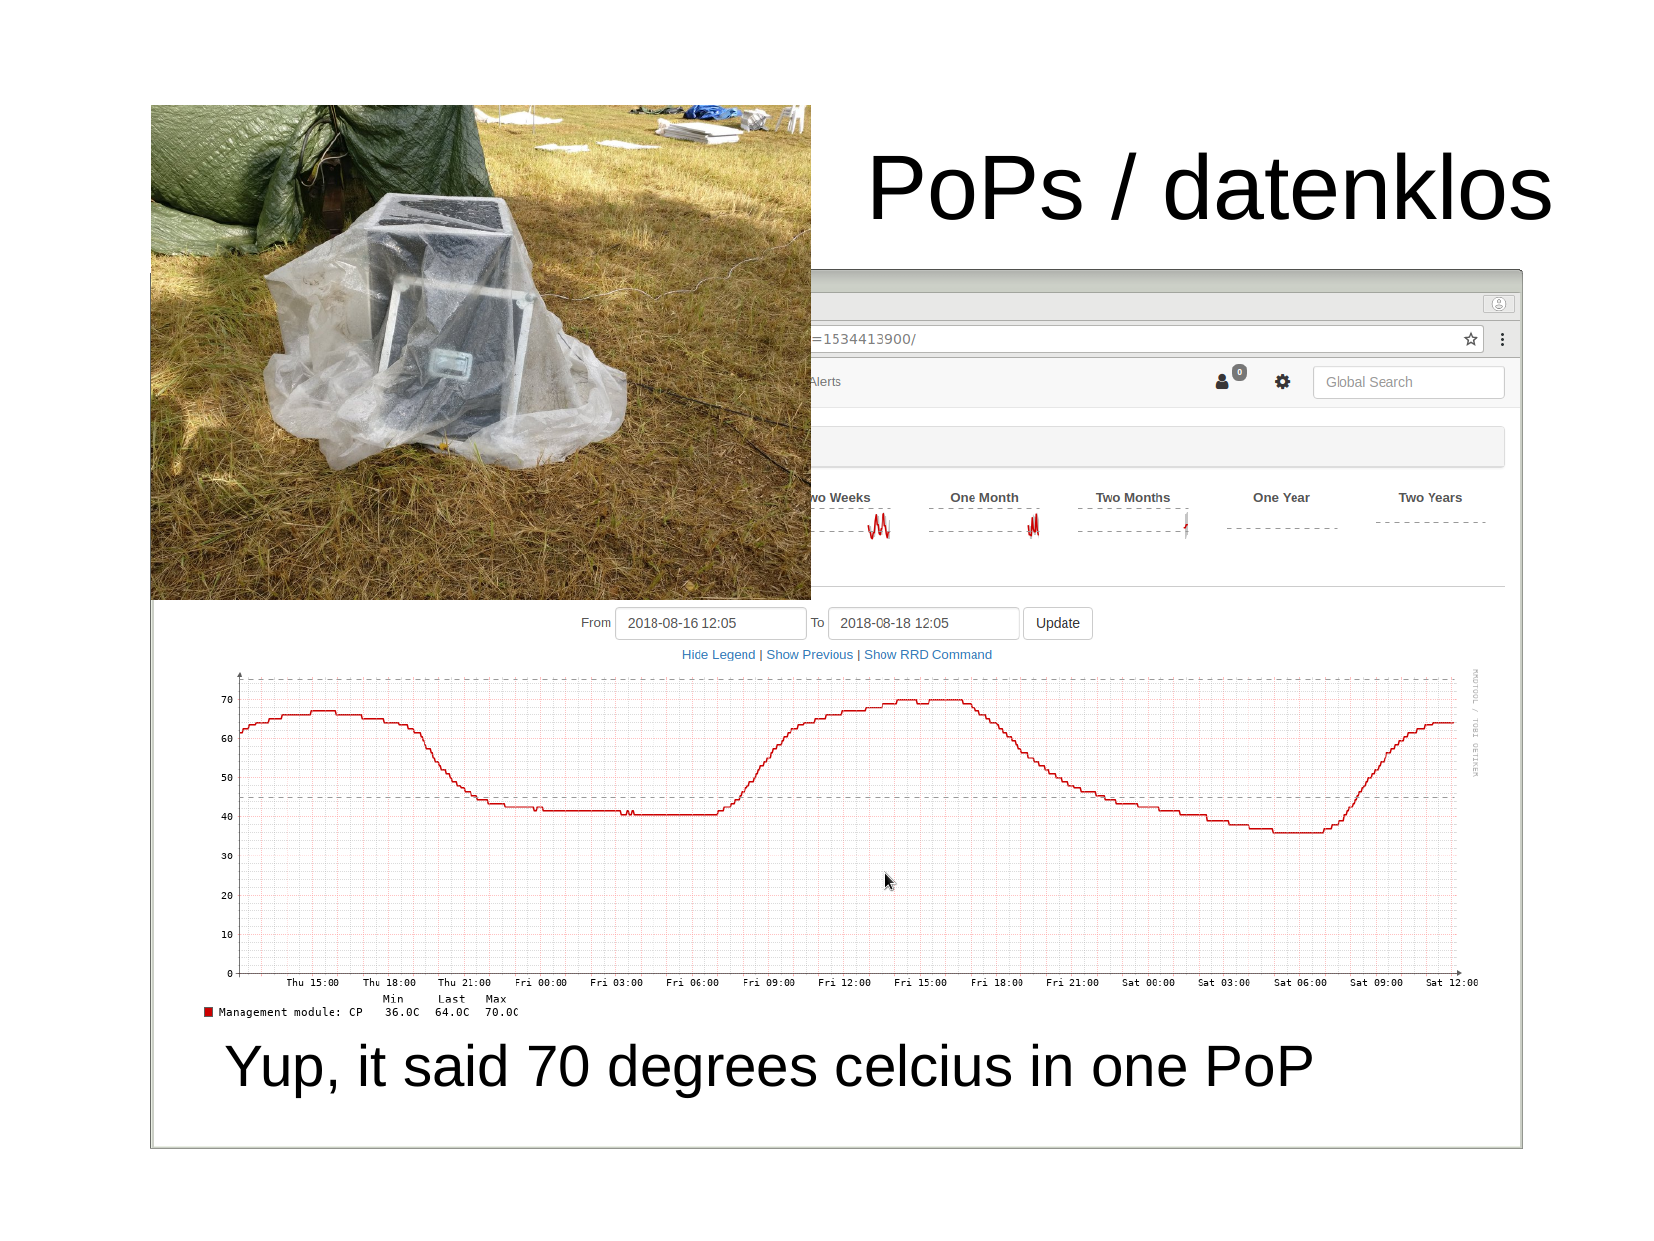

# PoPs / datenklos
Yup, it said 70 degrees celcius in one PoP